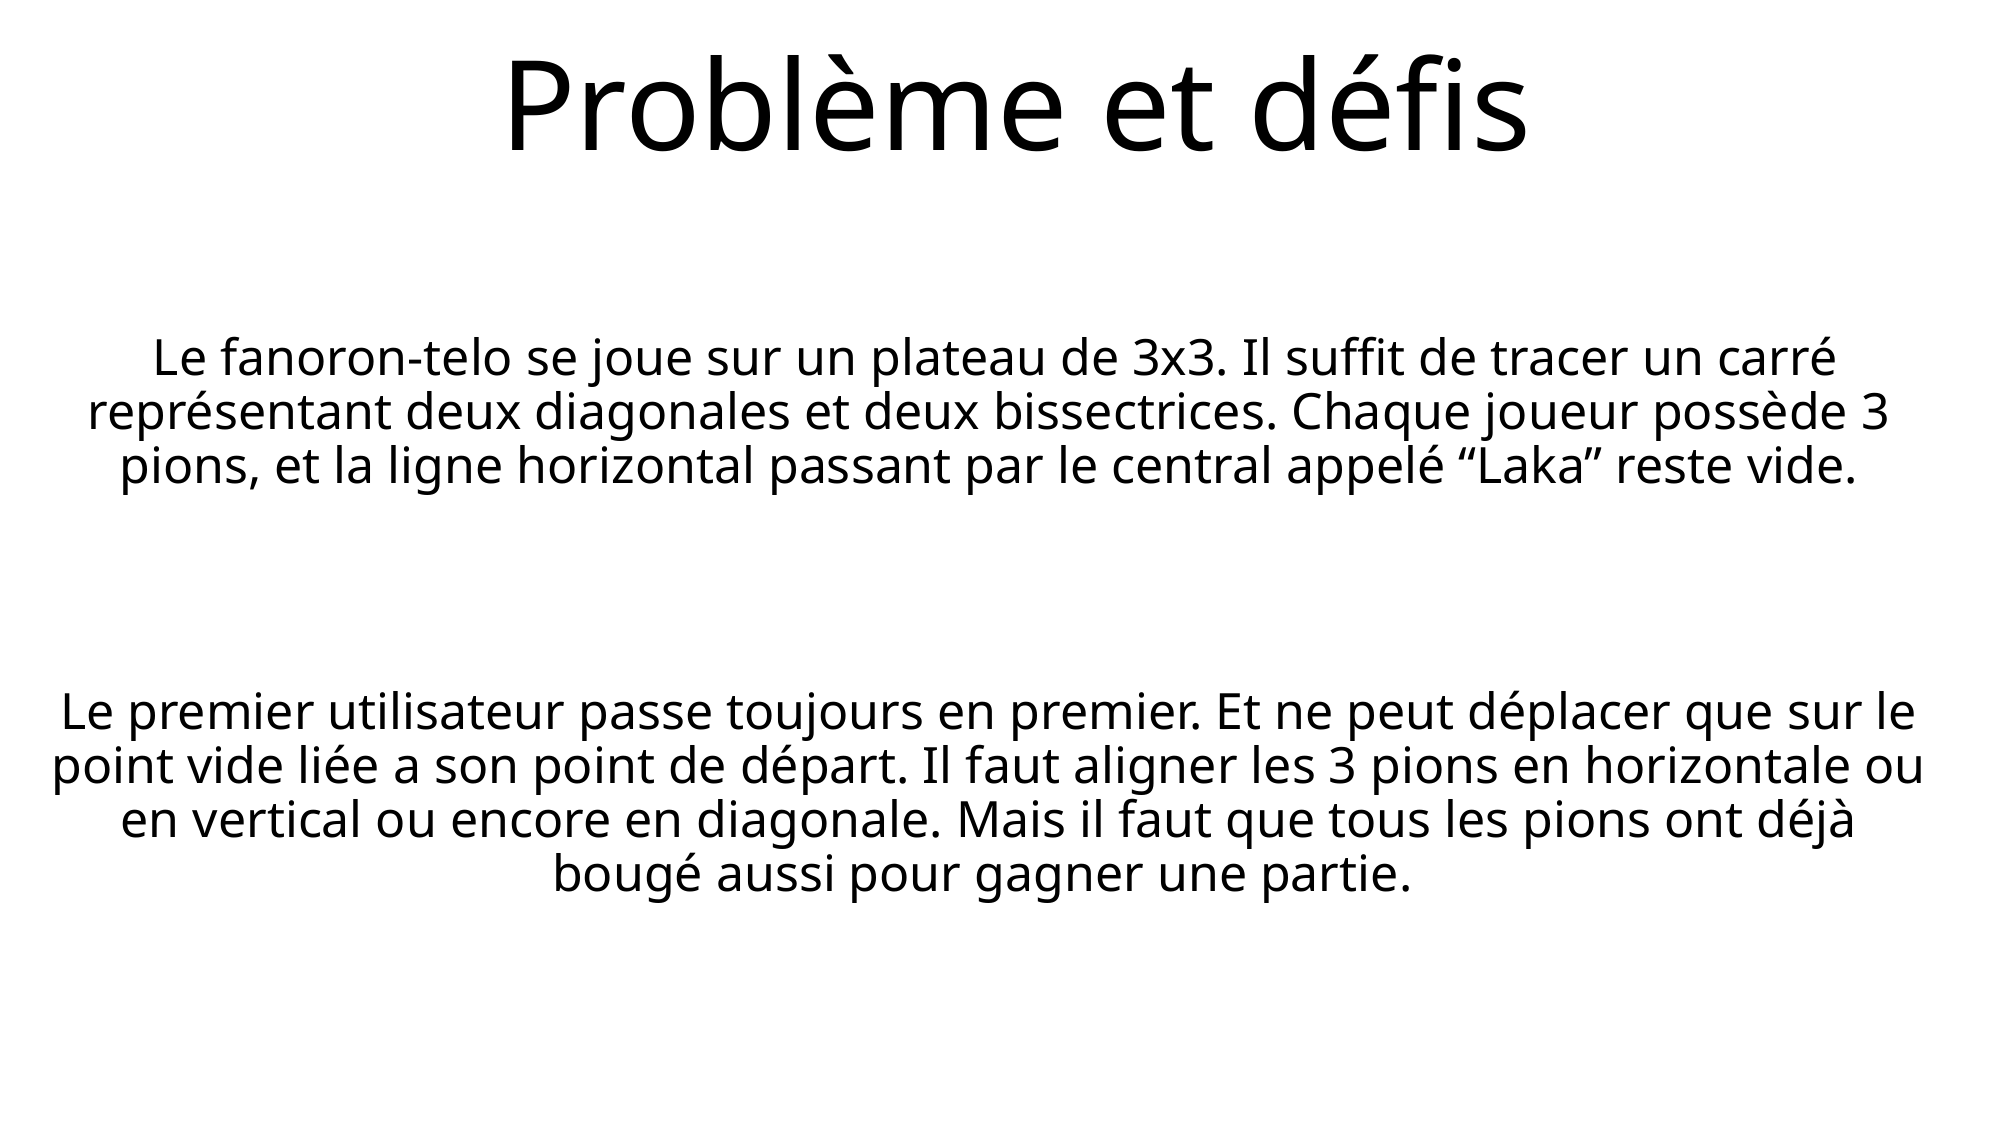

# Problème et défis
 Le fanoron-telo se joue sur un plateau de 3x3. Il suffit de tracer un carré représentant deux diagonales et deux bissectrices. Chaque joueur possède 3 pions, et la ligne horizontal passant par le central appelé “Laka” reste vide.
Le premier utilisateur passe toujours en premier. Et ne peut déplacer que sur le point vide liée a son point de départ. Il faut aligner les 3 pions en horizontale ou en vertical ou encore en diagonale. Mais il faut que tous les pions ont déjà bougé aussi pour gagner une partie.